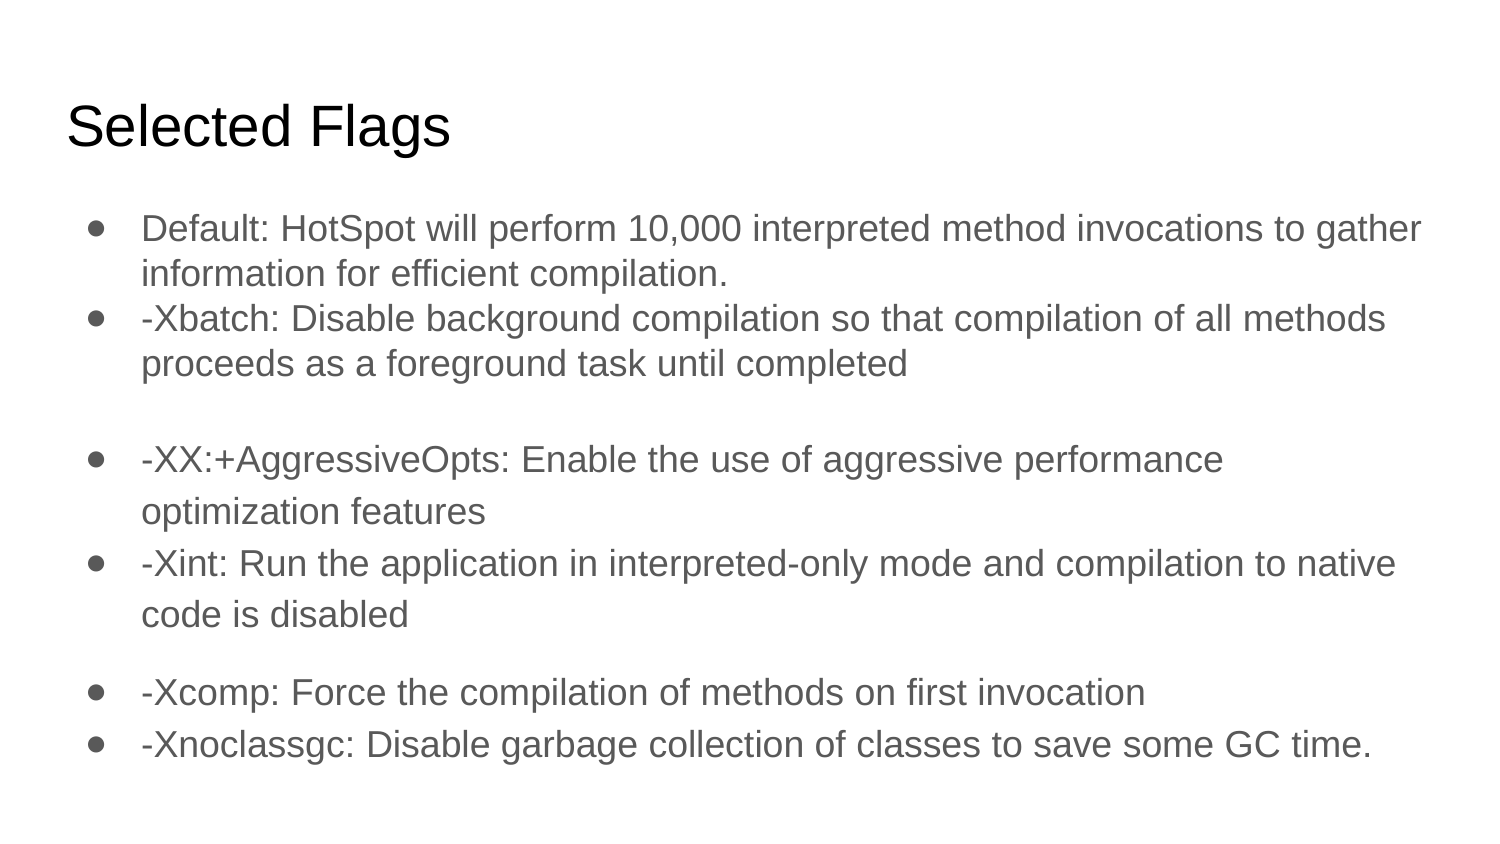

# Selected Flags
Default: HotSpot will perform 10,000 interpreted method invocations to gather information for efficient compilation.
-Xbatch: Disable background compilation so that compilation of all methods proceeds as a foreground task until completed
-XX:+AggressiveOpts: Enable the use of aggressive performance optimization features
-Xint: Run the application in interpreted-only mode and compilation to native code is disabled
-Xcomp: Force the compilation of methods on first invocation
-Xnoclassgc:	Disable garbage collection of classes to save some GC time.